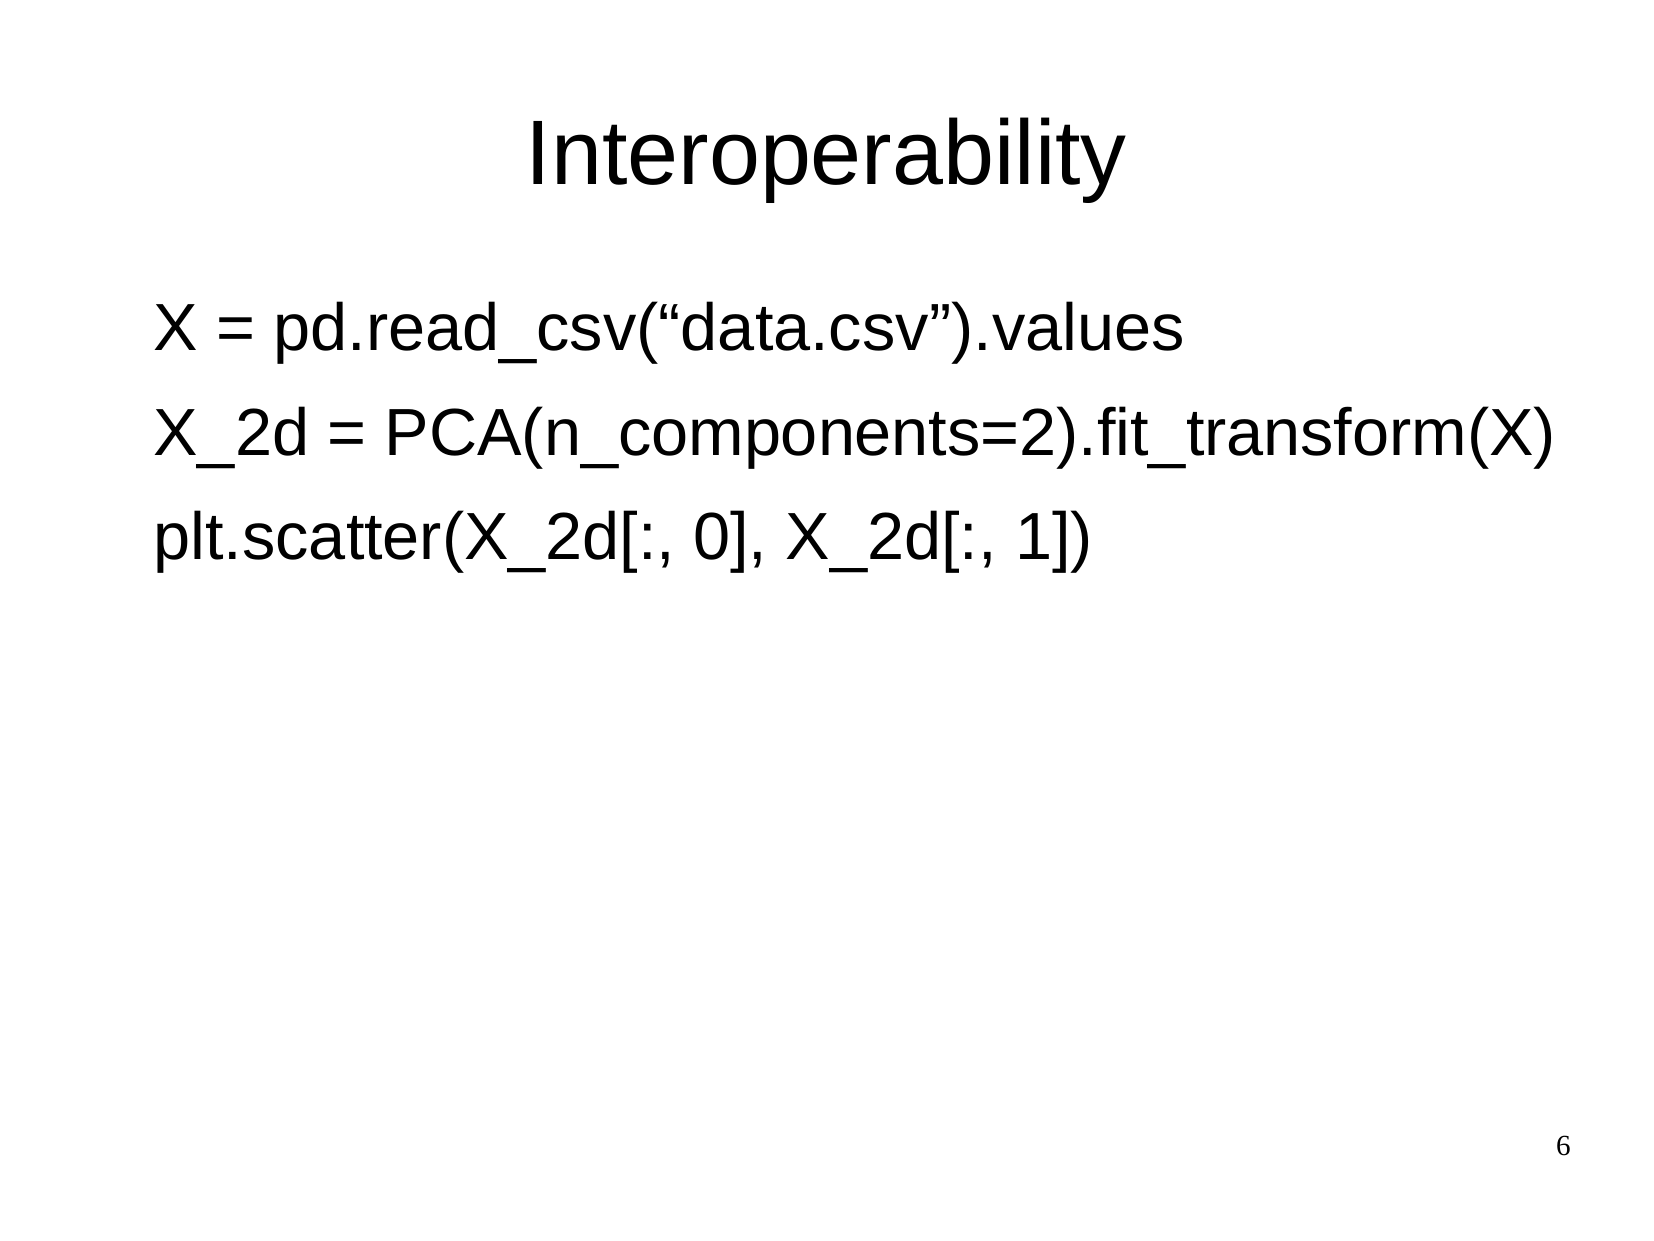

# Interoperability
X = pd.read_csv(“data.csv”).values
X_2d = PCA(n_components=2).fit_transform(X)
plt.scatter(X_2d[:, 0], X_2d[:, 1])
6